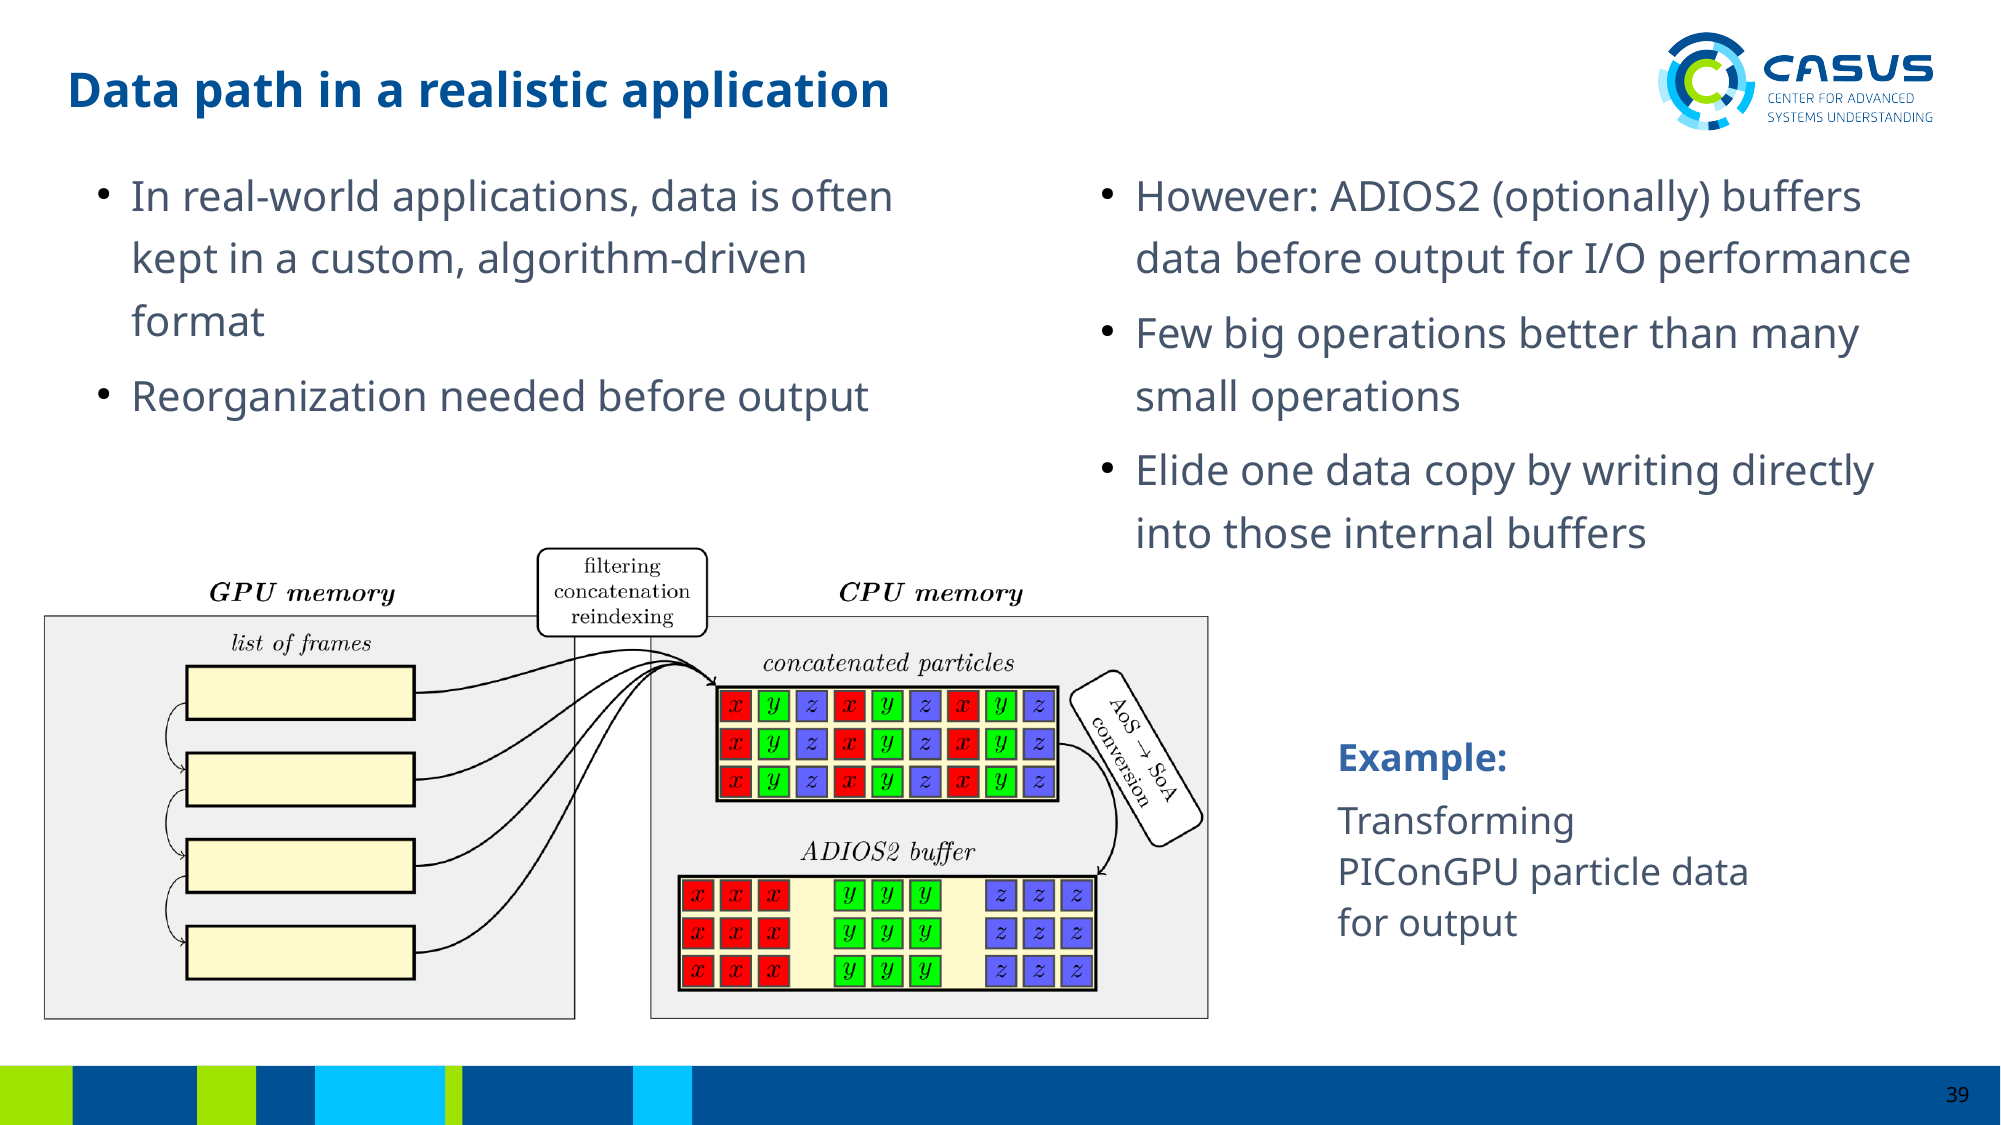

# Data path in a realistic application
In real-world applications, data is often kept in a custom, algorithm-driven format
Reorganization needed before output
However: ADIOS2 (optionally) buffers data before output for I/O performance
Few big operations better than many small operations
Elide one data copy by writing directly into those internal buffers
Example:
Transforming PIConGPU particle data for output
39